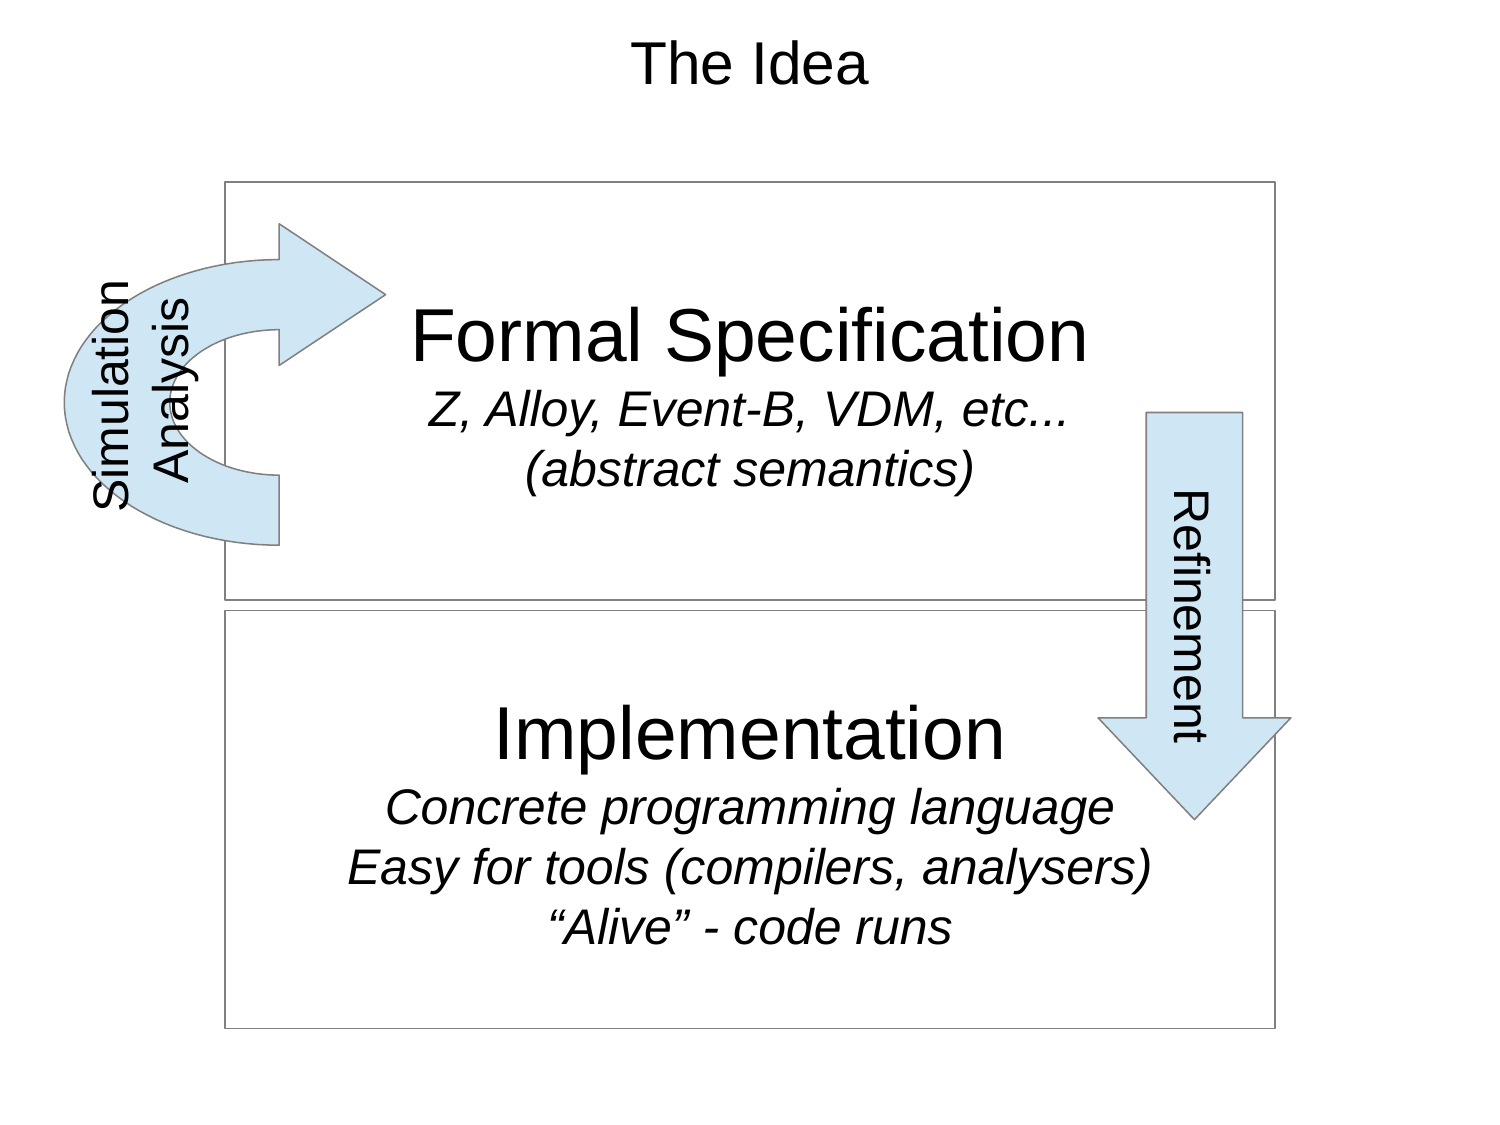

The Idea
Formal Specification
Z, Alloy, Event-B, VDM, etc...
(abstract semantics)
Simulation
Analysis
Refinement
Implementation
Concrete programming language
Easy for tools (compilers, analysers)
“Alive” - code runs